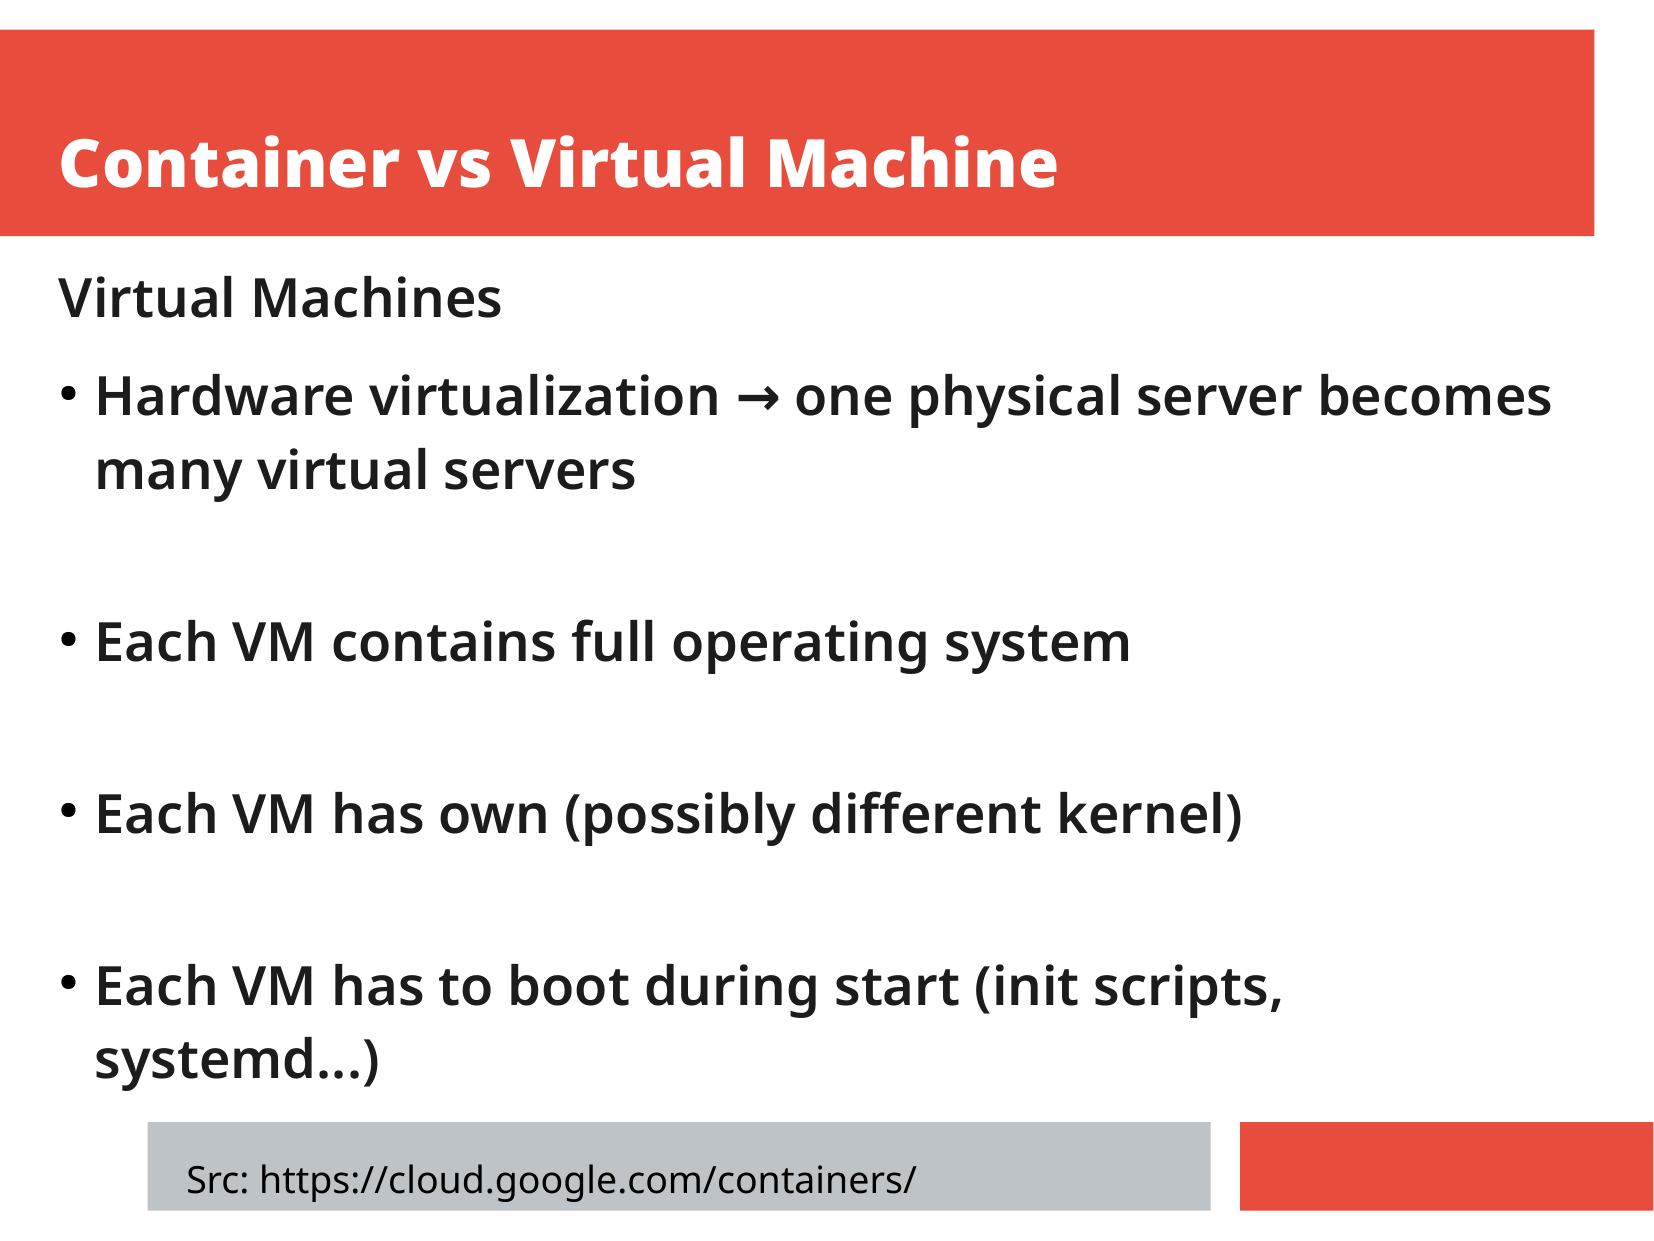

# Container vs Virtual Machine
Virtual Machines
Hardware virtualization → one physical server becomes many virtual servers
Each VM contains full operating system
Each VM has own (possibly different kernel)
Each VM has to boot during start (init scripts, systemd...)
Src: https://cloud.google.com/containers/